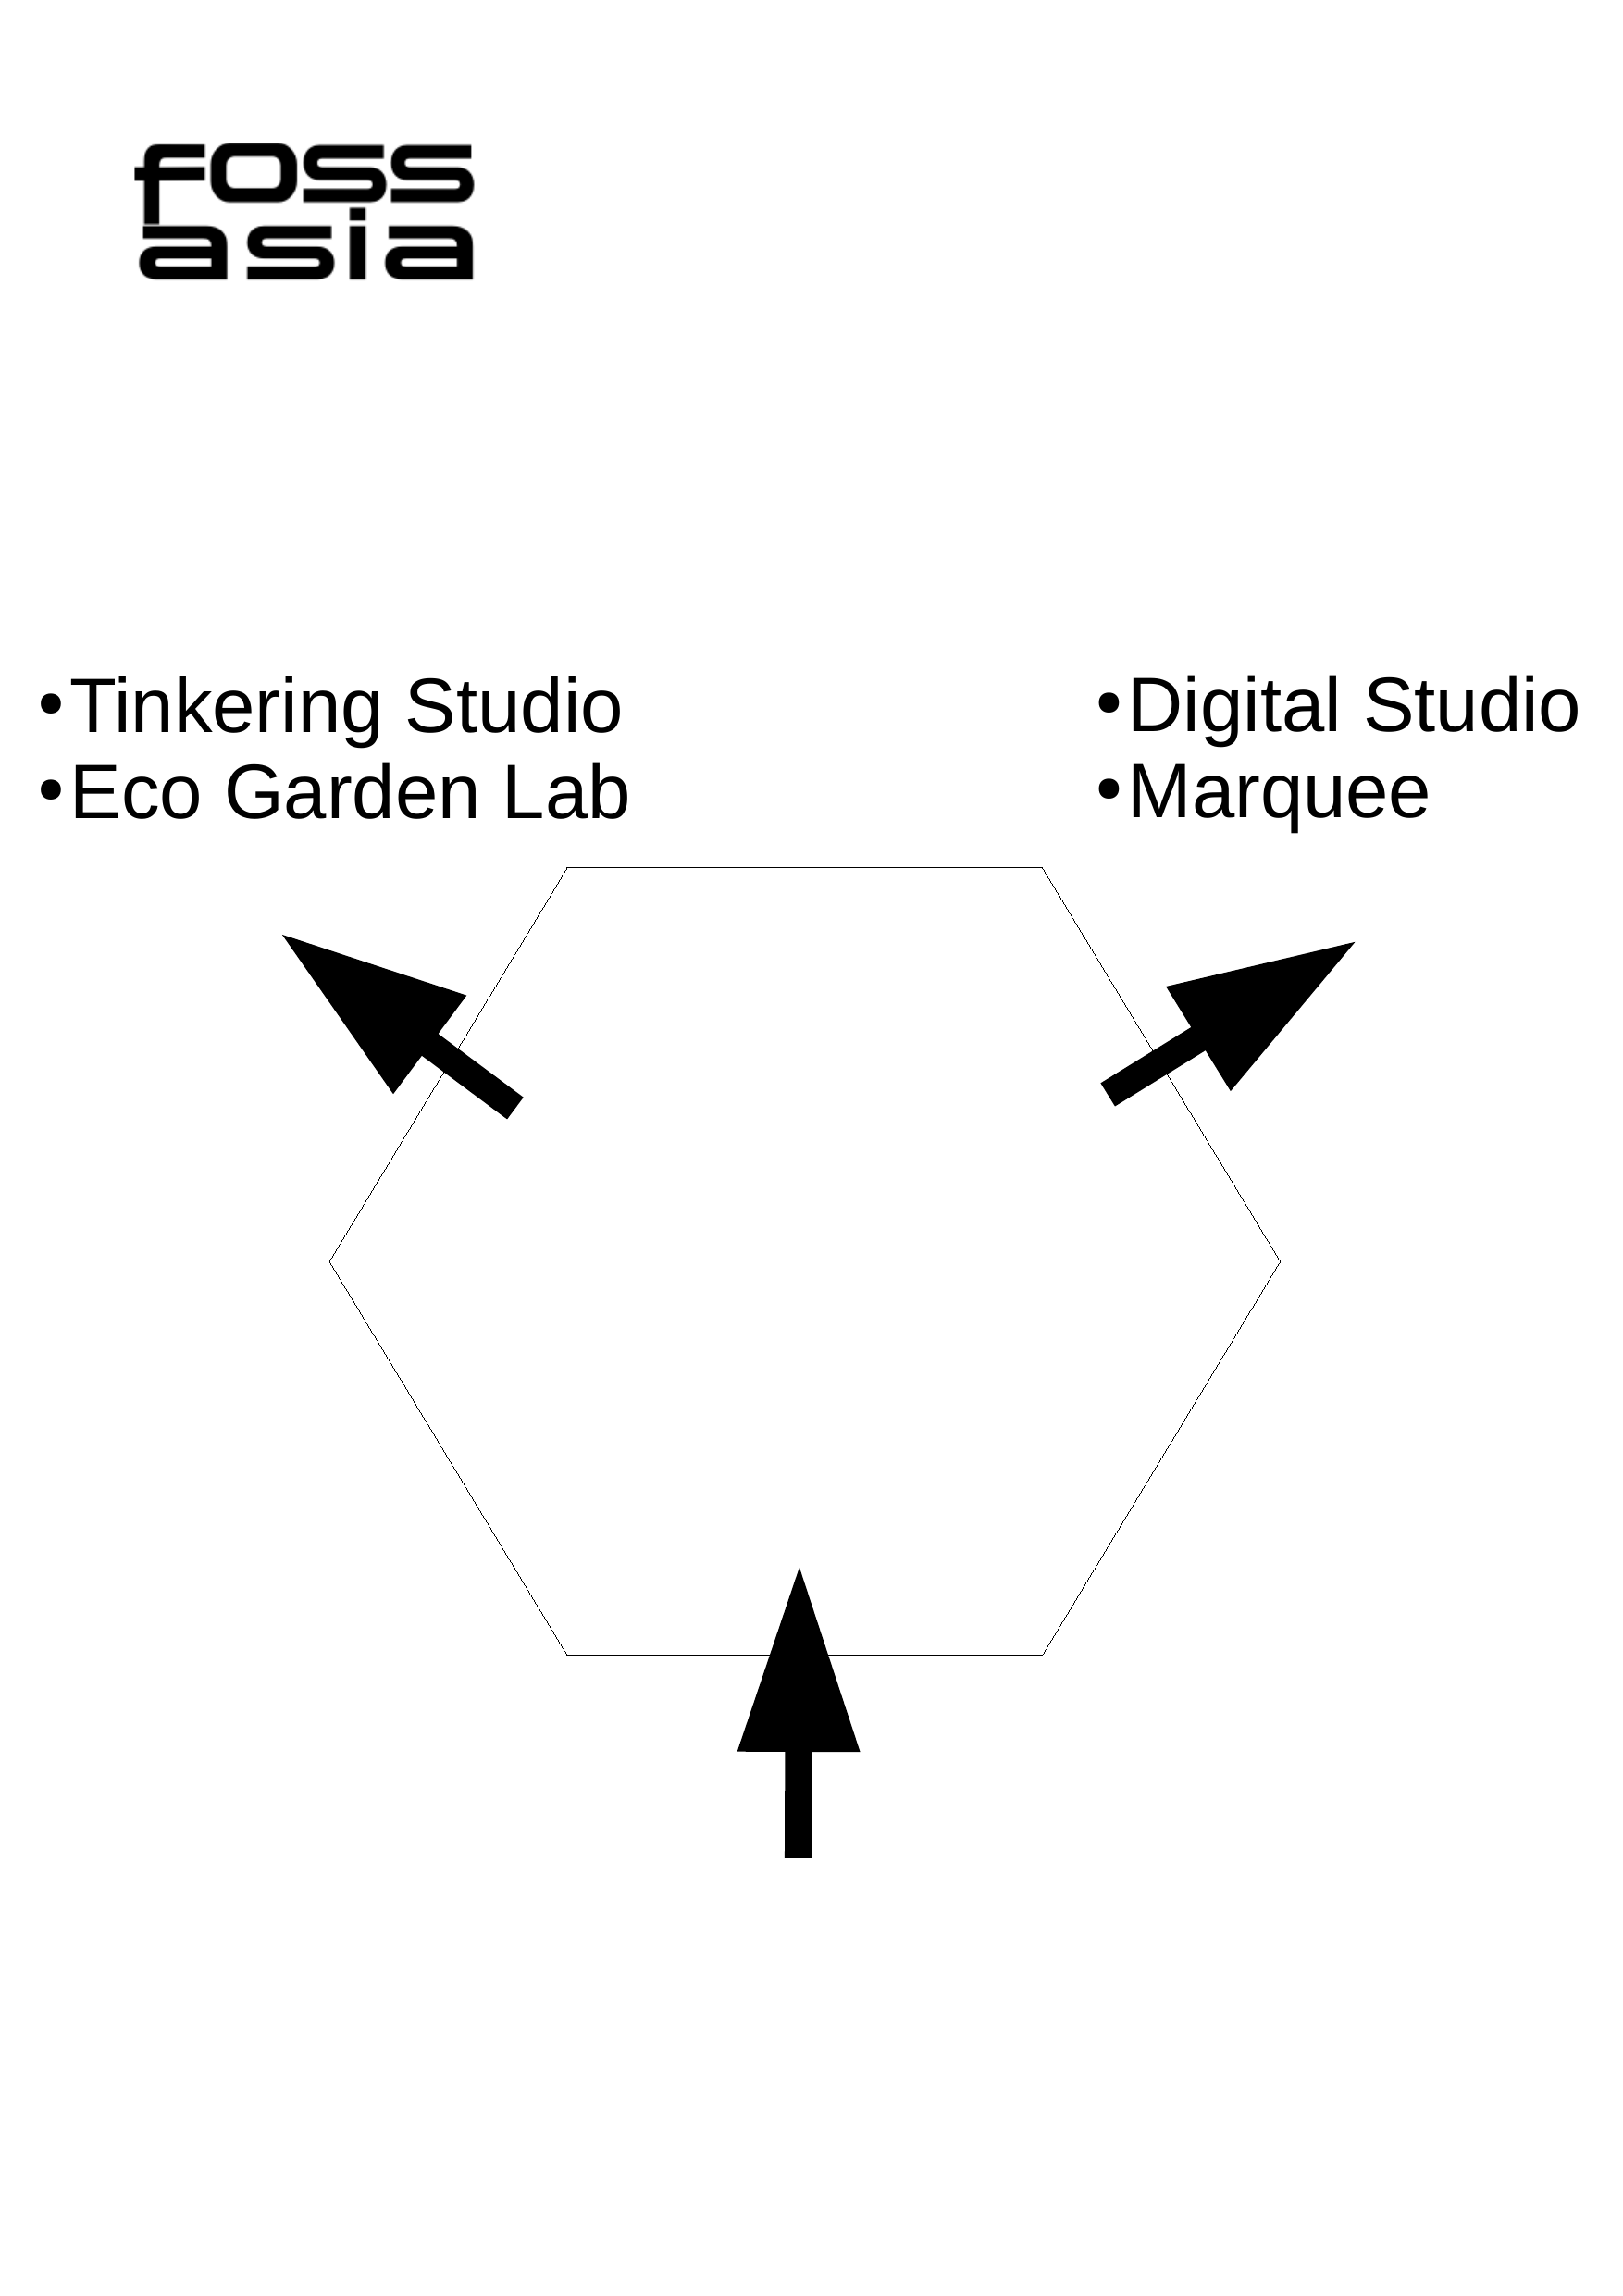

Digital Studio
Marquee
Tinkering Studio
Eco Garden Lab